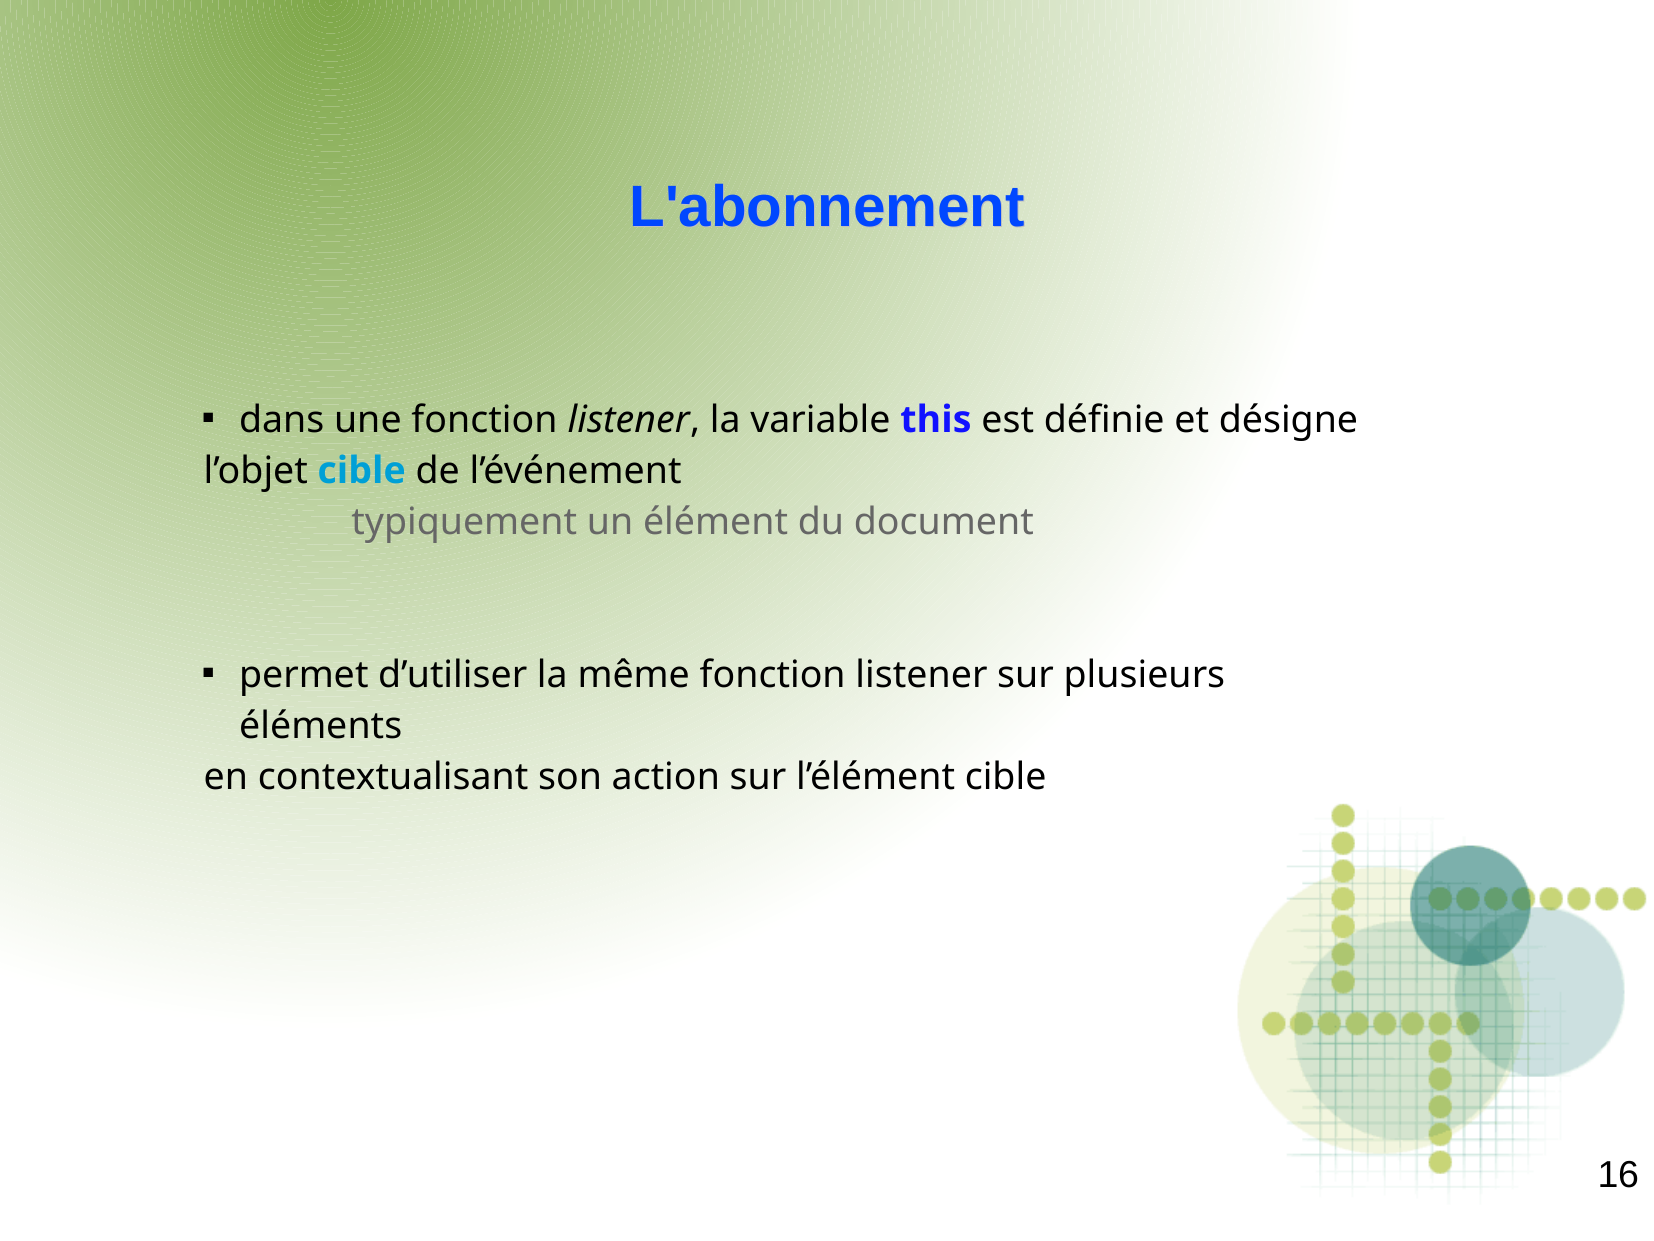

# L'abonnement
dans une fonction listener, la variable this est définie et désigne
l’objet cible de l’événement
		typiquement un élément du document
permet d’utiliser la même fonction listener sur plusieurs éléments
en contextualisant son action sur l’élément cible